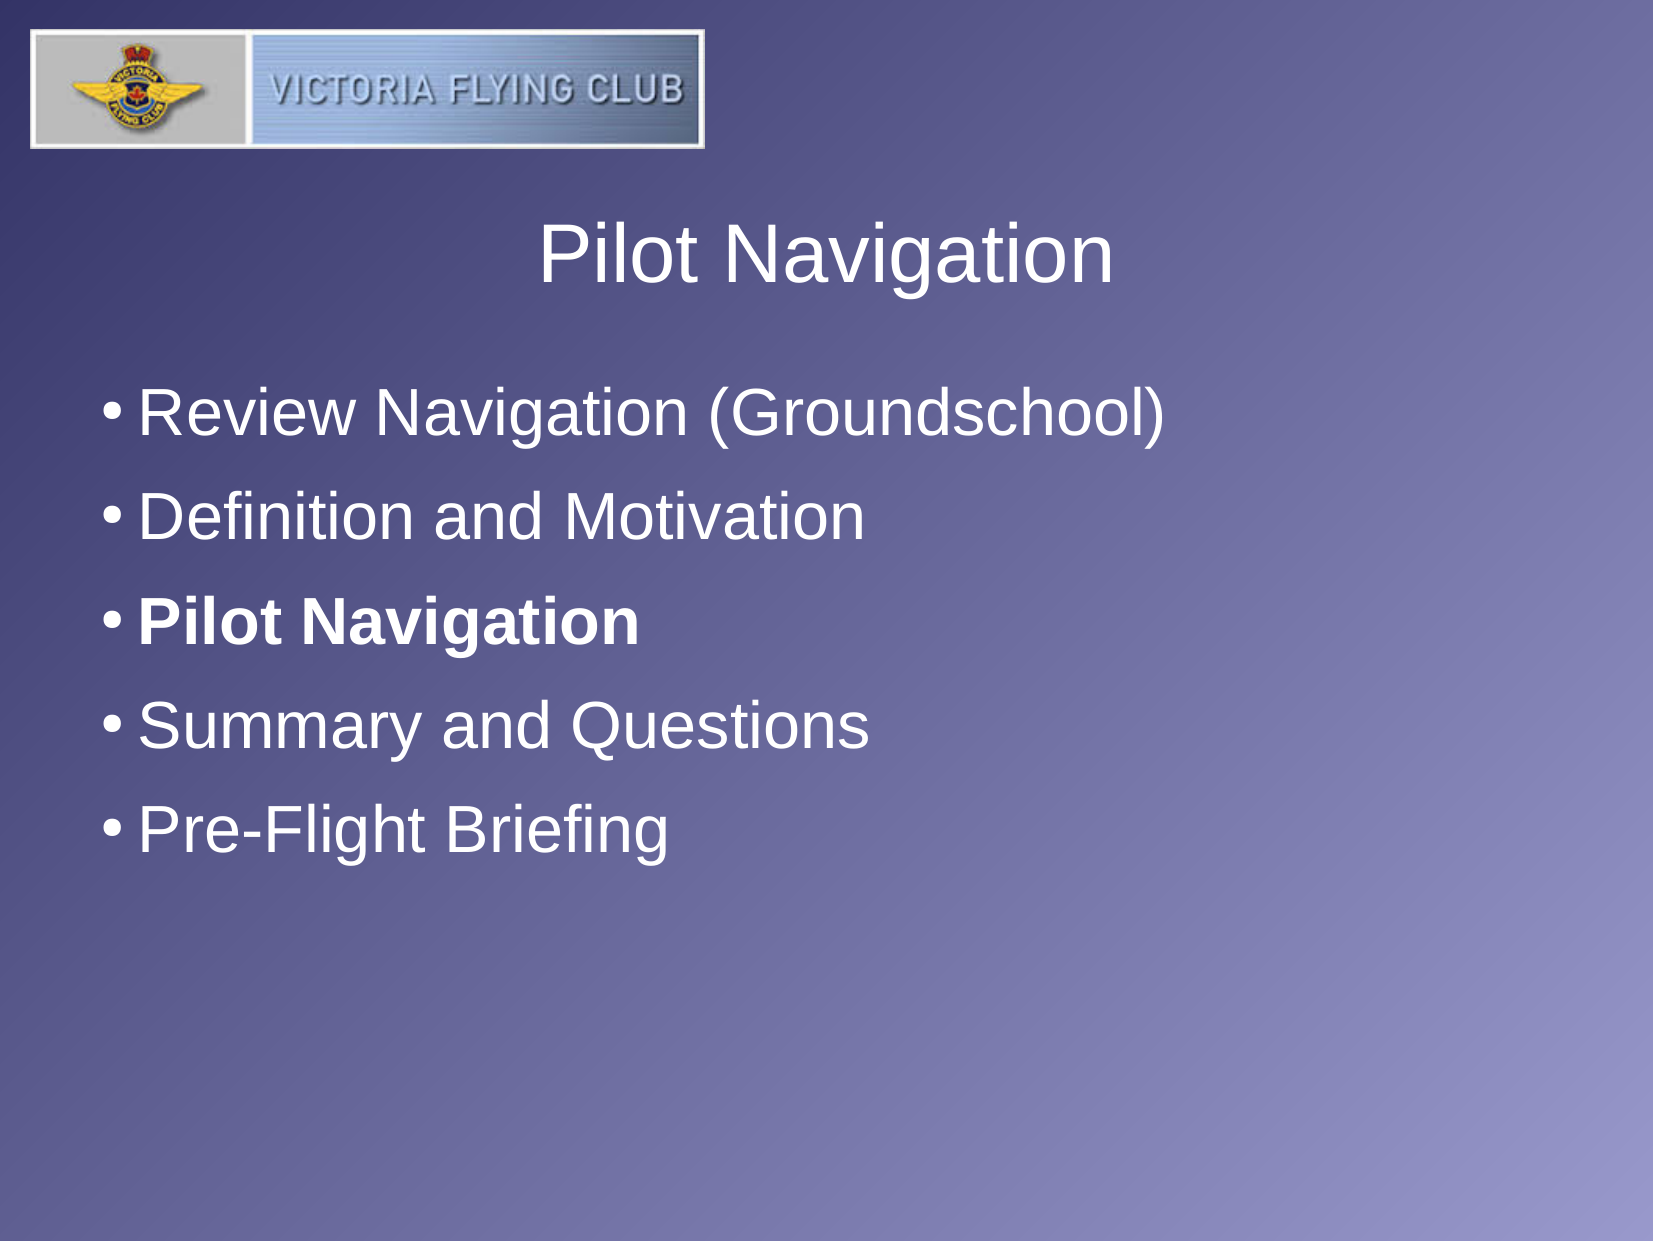

# Pilot Navigation
Review Navigation (Groundschool)
Definition and Motivation
Pilot Navigation
Summary and Questions
Pre-Flight Briefing